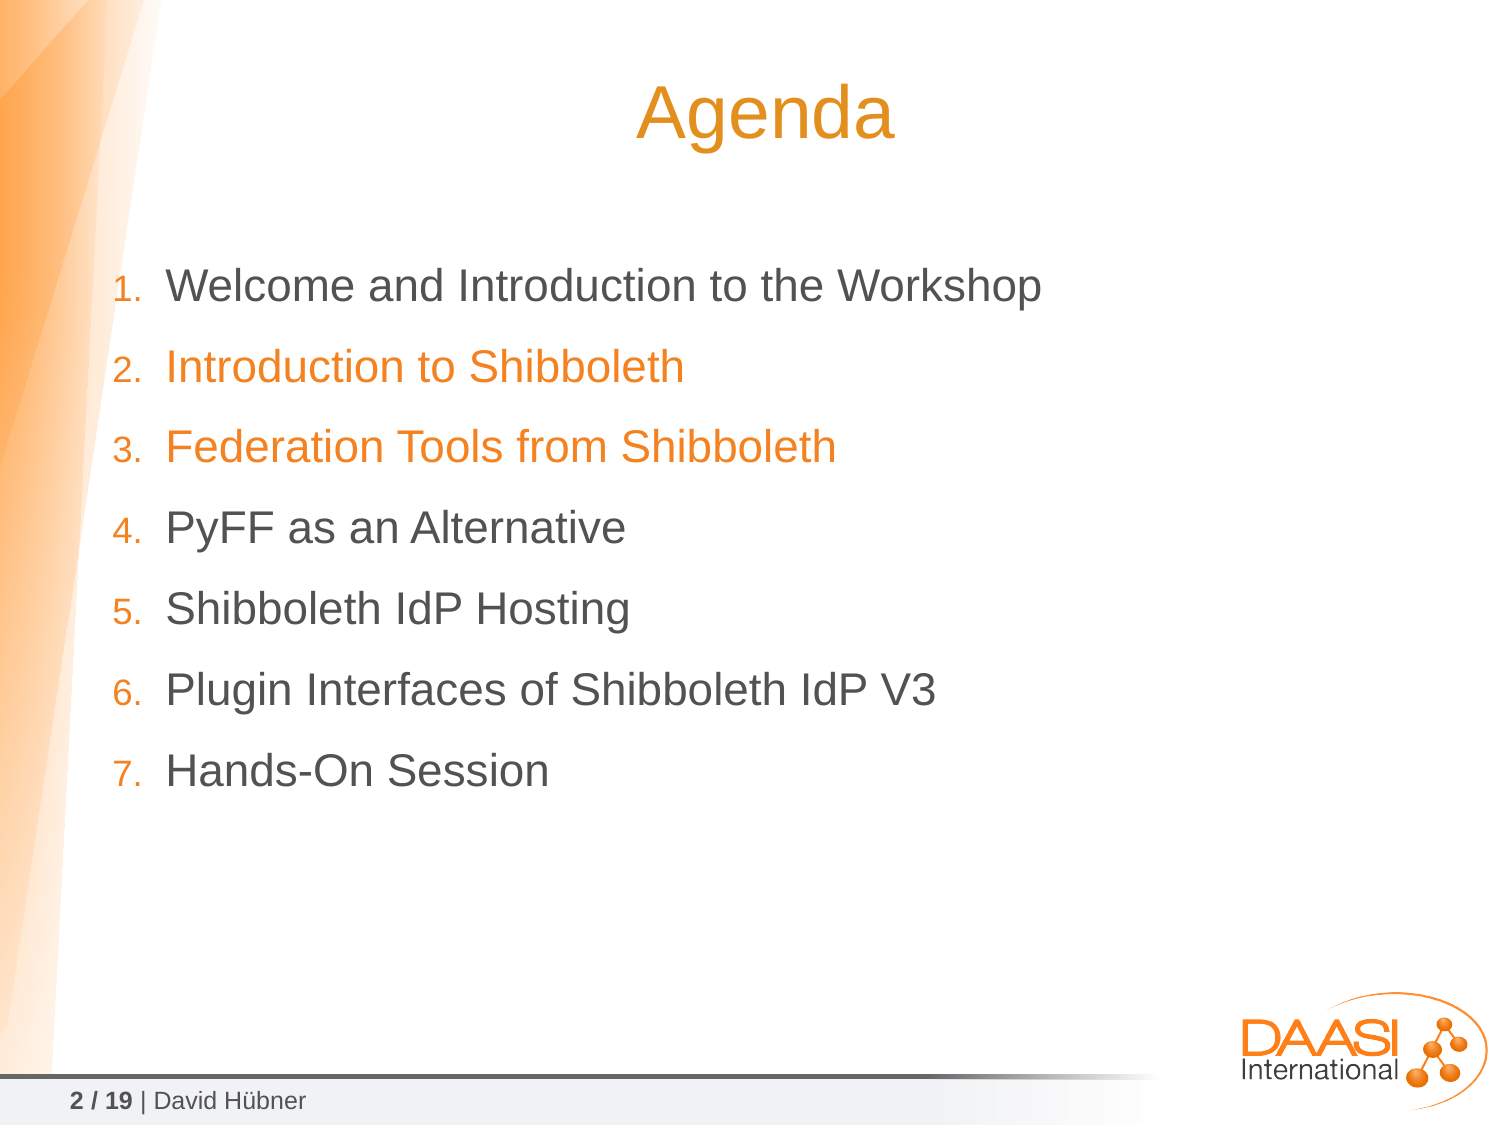

# Agenda
Welcome and Introduction to the Workshop
Introduction to Shibboleth
Federation Tools from Shibboleth
PyFF as an Alternative
Shibboleth IdP Hosting
Plugin Interfaces of Shibboleth IdP V3
Hands-On Session